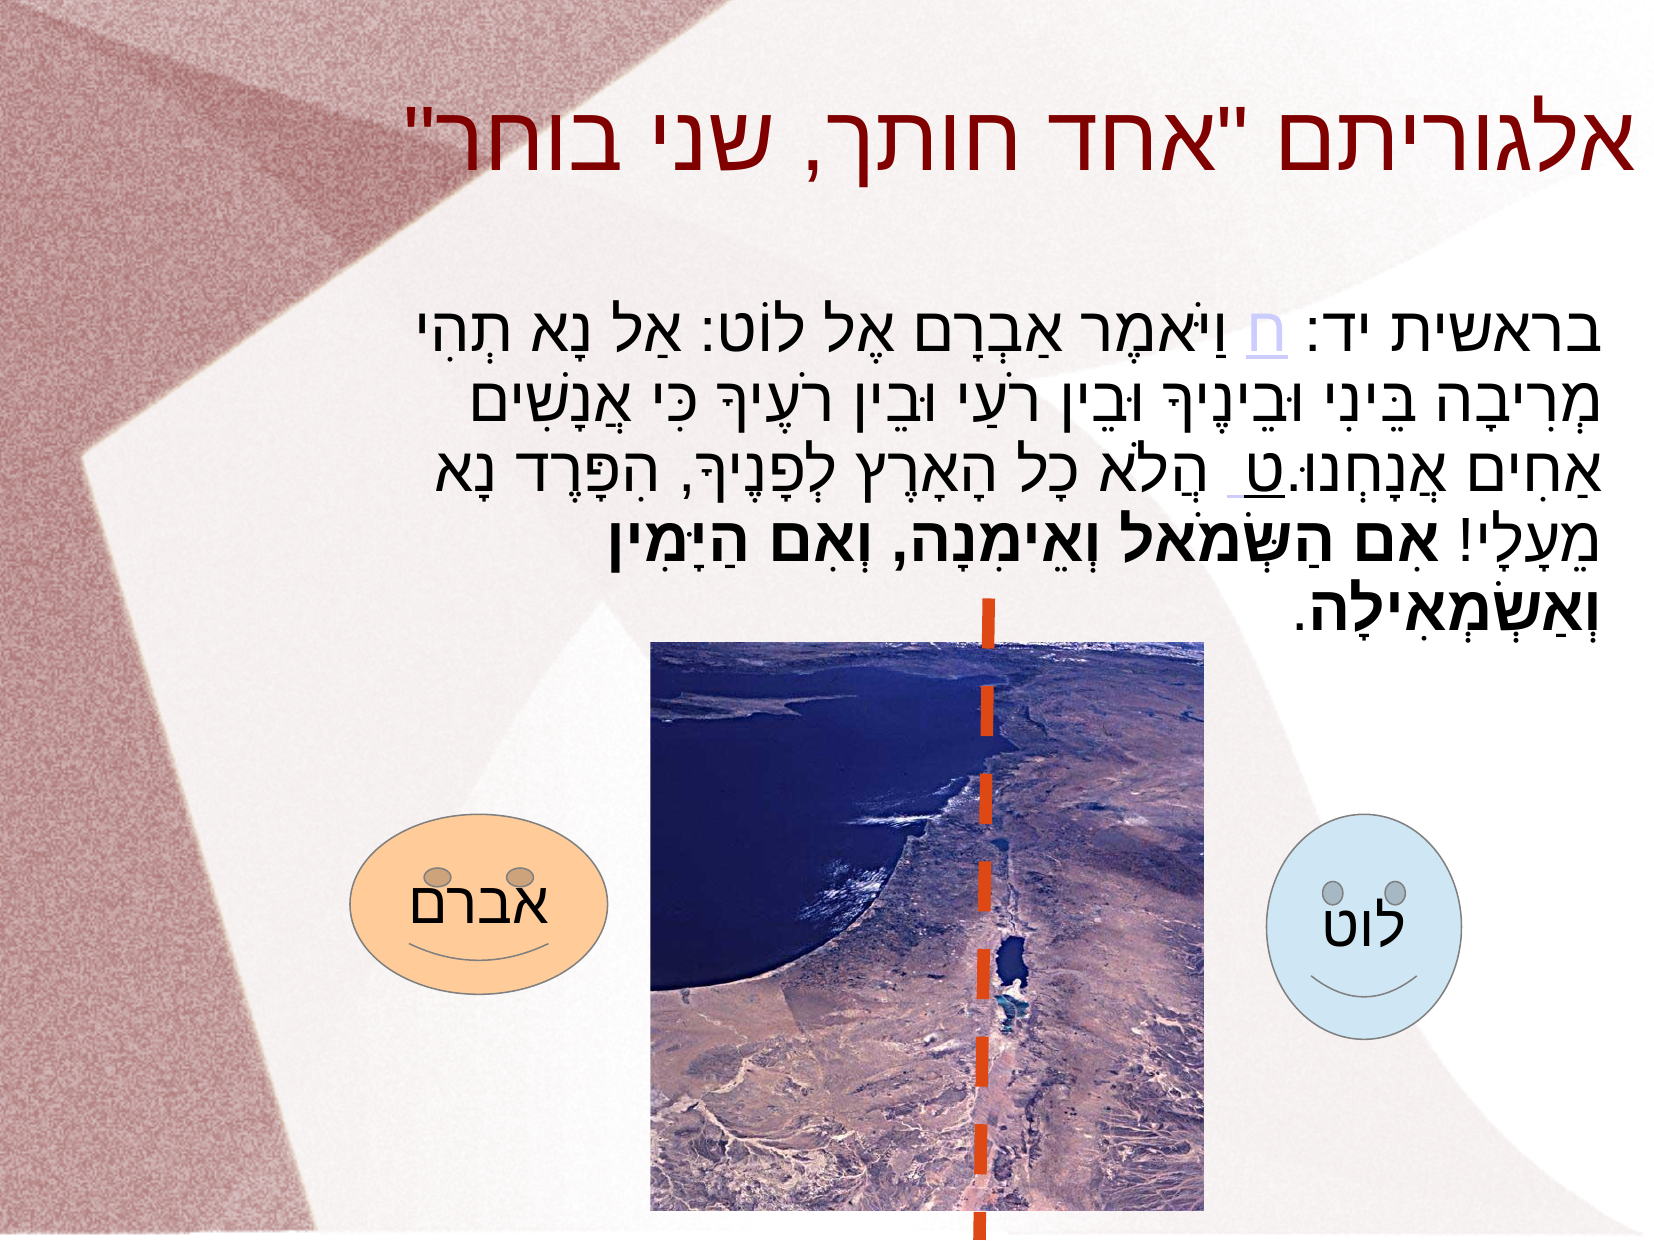

אלגוריתם "אחד חותך, שני בוחר"
# בראשית יד: ח וַיֹּאמֶר אַבְרָם אֶל לוֹט: אַל נָא תְהִי מְרִיבָה בֵּינִי וּבֵינֶיךָ וּבֵין רֹעַי וּבֵין רֹעֶיךָ כִּי אֲנָשִׁים אַחִים אֲנָחְנוּ. ט הֲלֹא כָל הָאָרֶץ לְפָנֶיךָ, הִפָּרֶד נָא מֵעָלָי! אִם הַשְּׂמֹאל וְאֵימִנָה, וְאִם הַיָּמִין וְאַשְׂמְאִילָה.
אברם
לוט